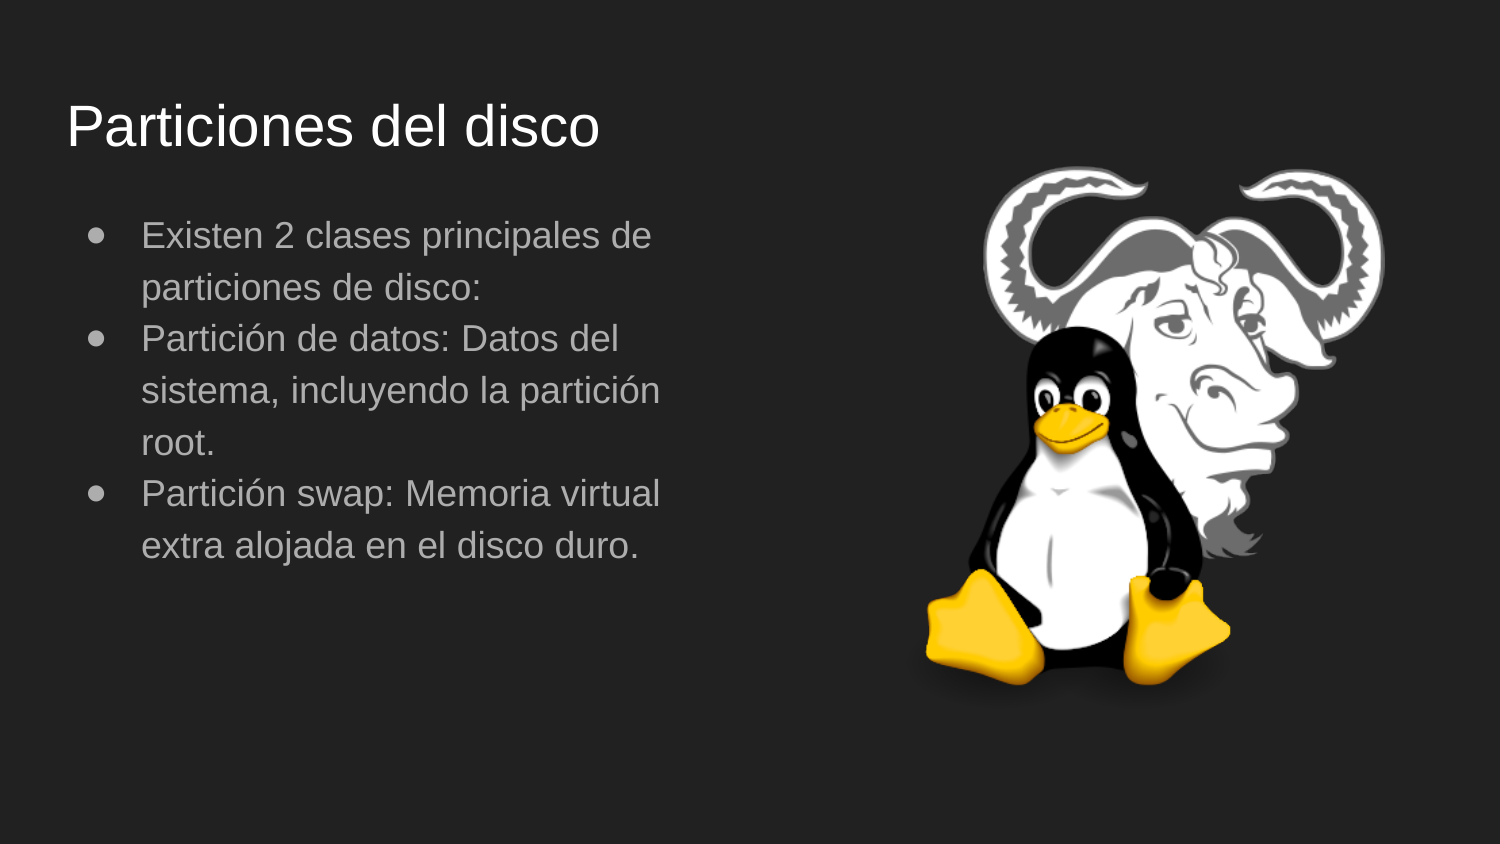

# Particiones del disco
Existen 2 clases principales de particiones de disco:
Partición de datos: Datos del sistema, incluyendo la partición root.
Partición swap: Memoria virtual extra alojada en el disco duro.